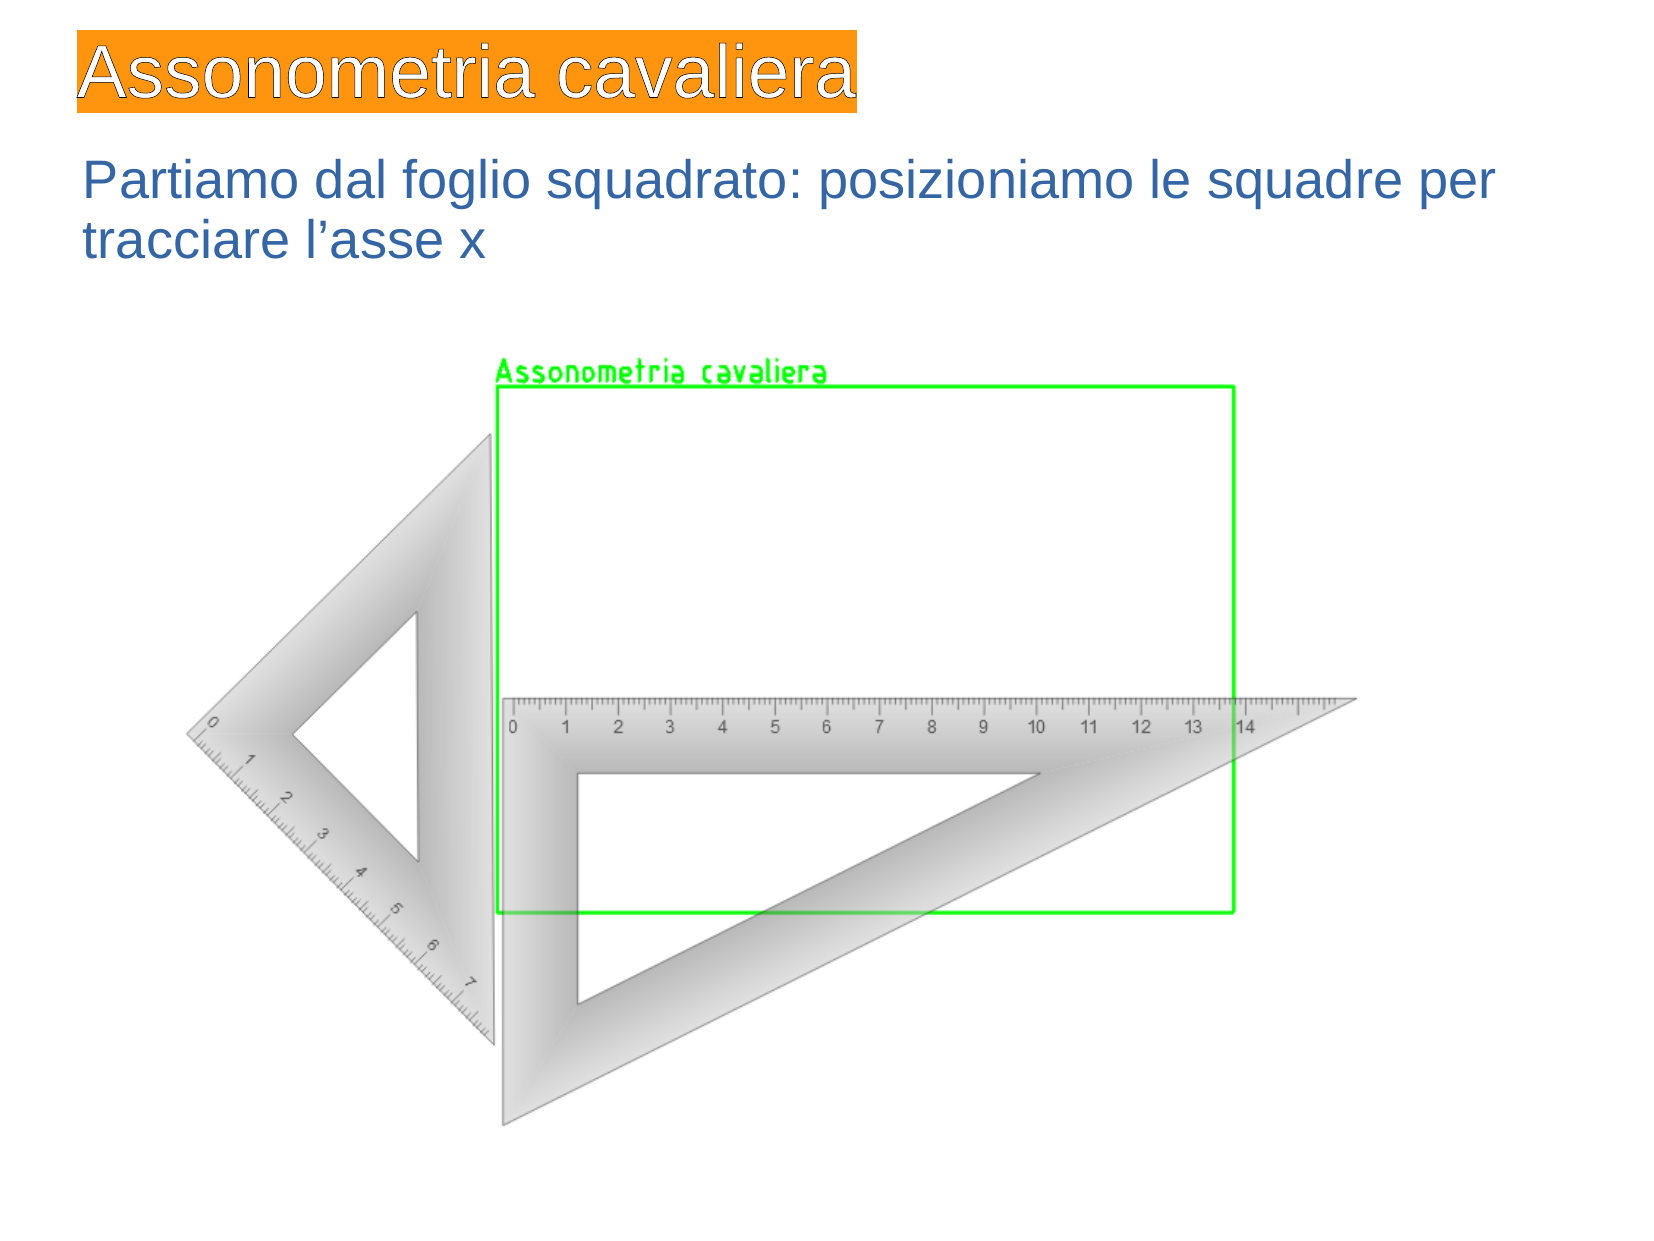

# Assonometria cavaliera
Partiamo dal foglio squadrato: posizioniamo le squadre per tracciare l’asse x